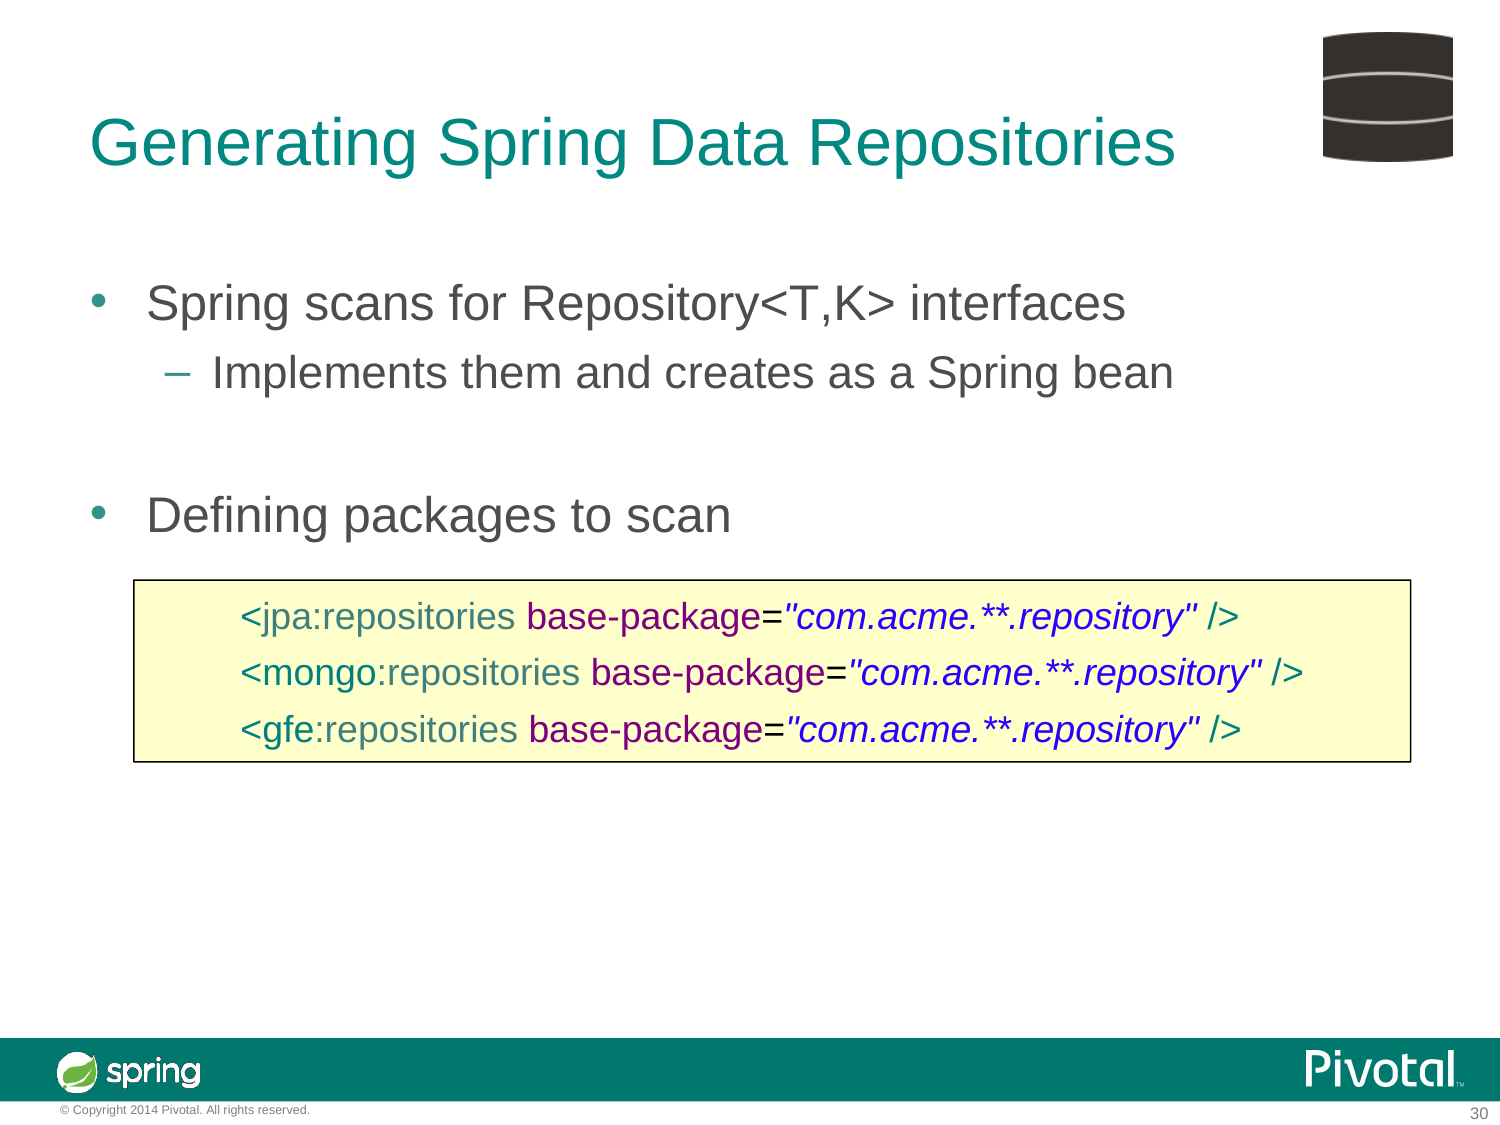

# Generating Spring Data Repositories
Spring scans for Repository<T,K> interfaces
Implements them and creates as a Spring bean
Defining packages to scan
<jpa:repositories base-package="com.acme.**.repository" />
<mongo:repositories base-package="com.acme.**.repository" />
<gfe:repositories base-package="com.acme.**.repository" />